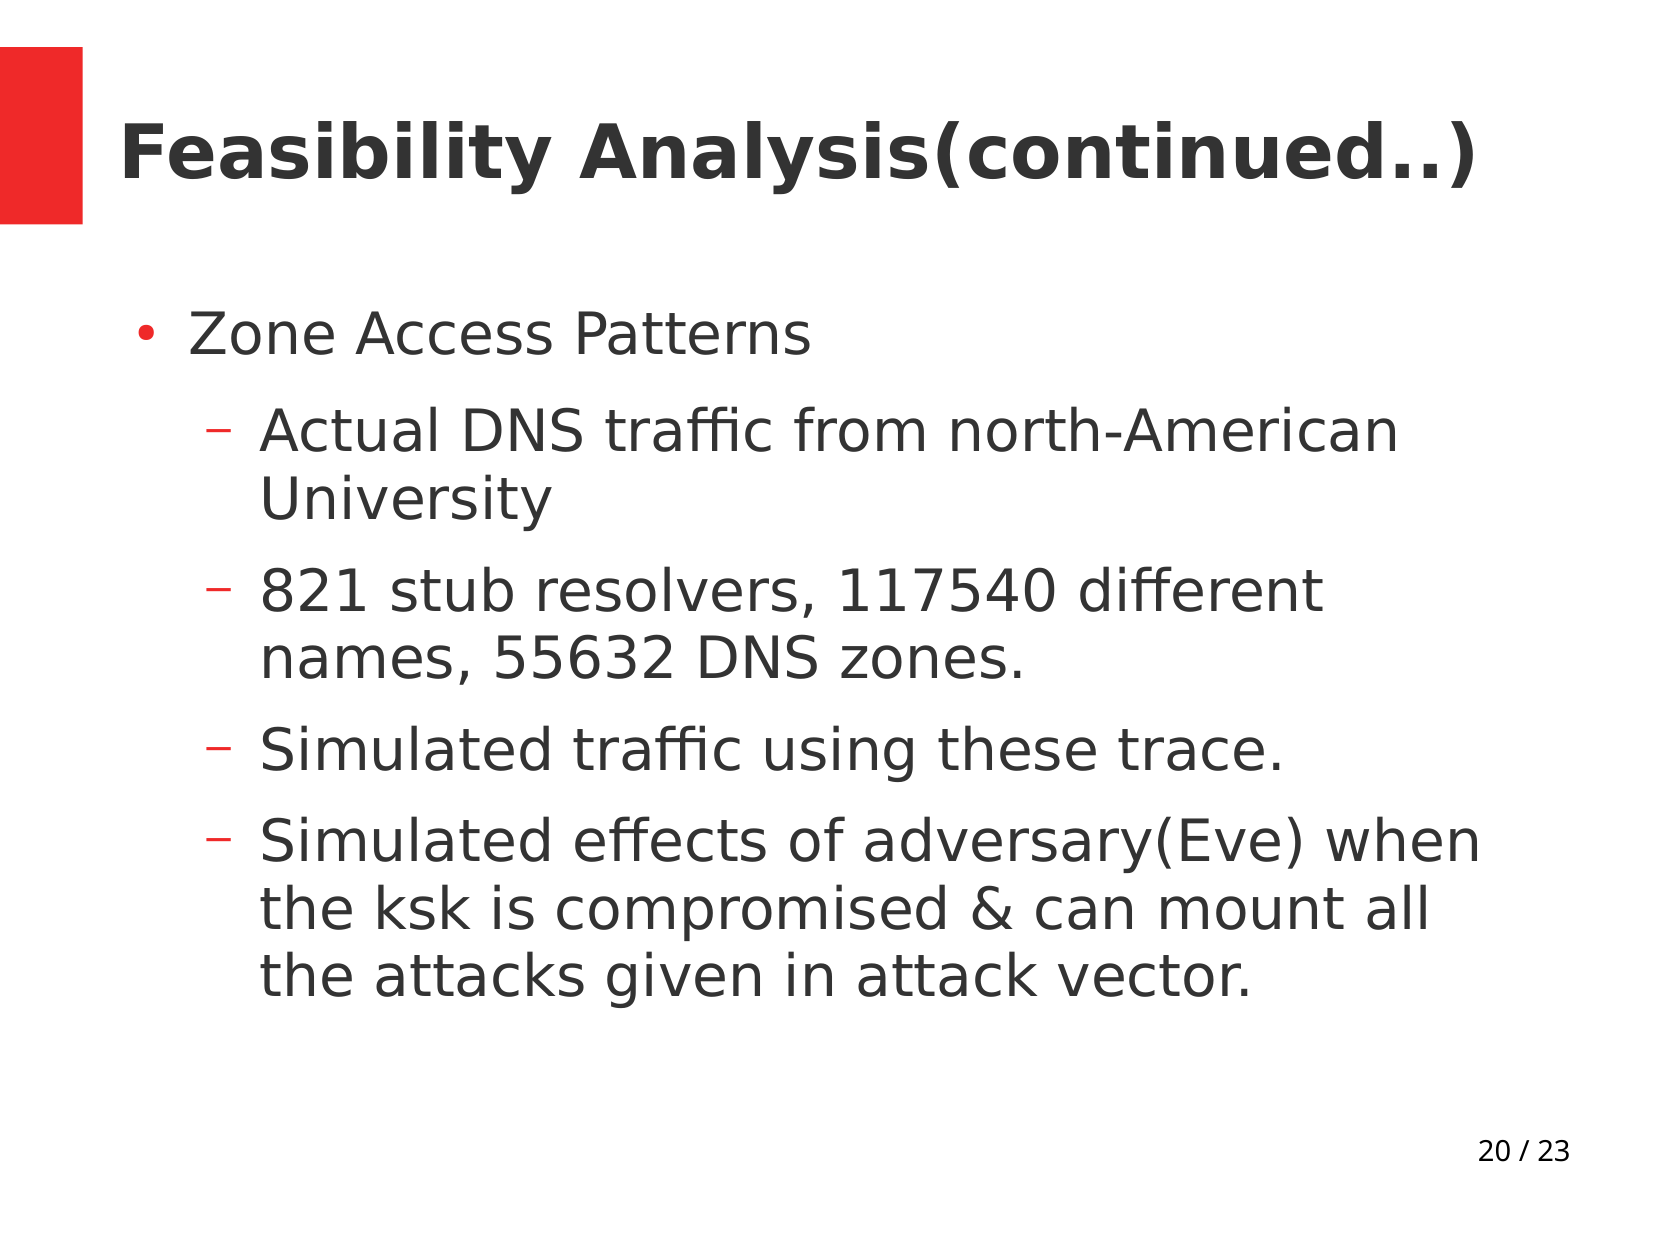

# Feasibility Analysis(continued..)
Zone Access Patterns
Actual DNS traffic from north-American University
821 stub resolvers, 117540 different names, 55632 DNS zones.
Simulated traffic using these trace.
Simulated effects of adversary(Eve) when the ksk is compromised & can mount all the attacks given in attack vector.
20